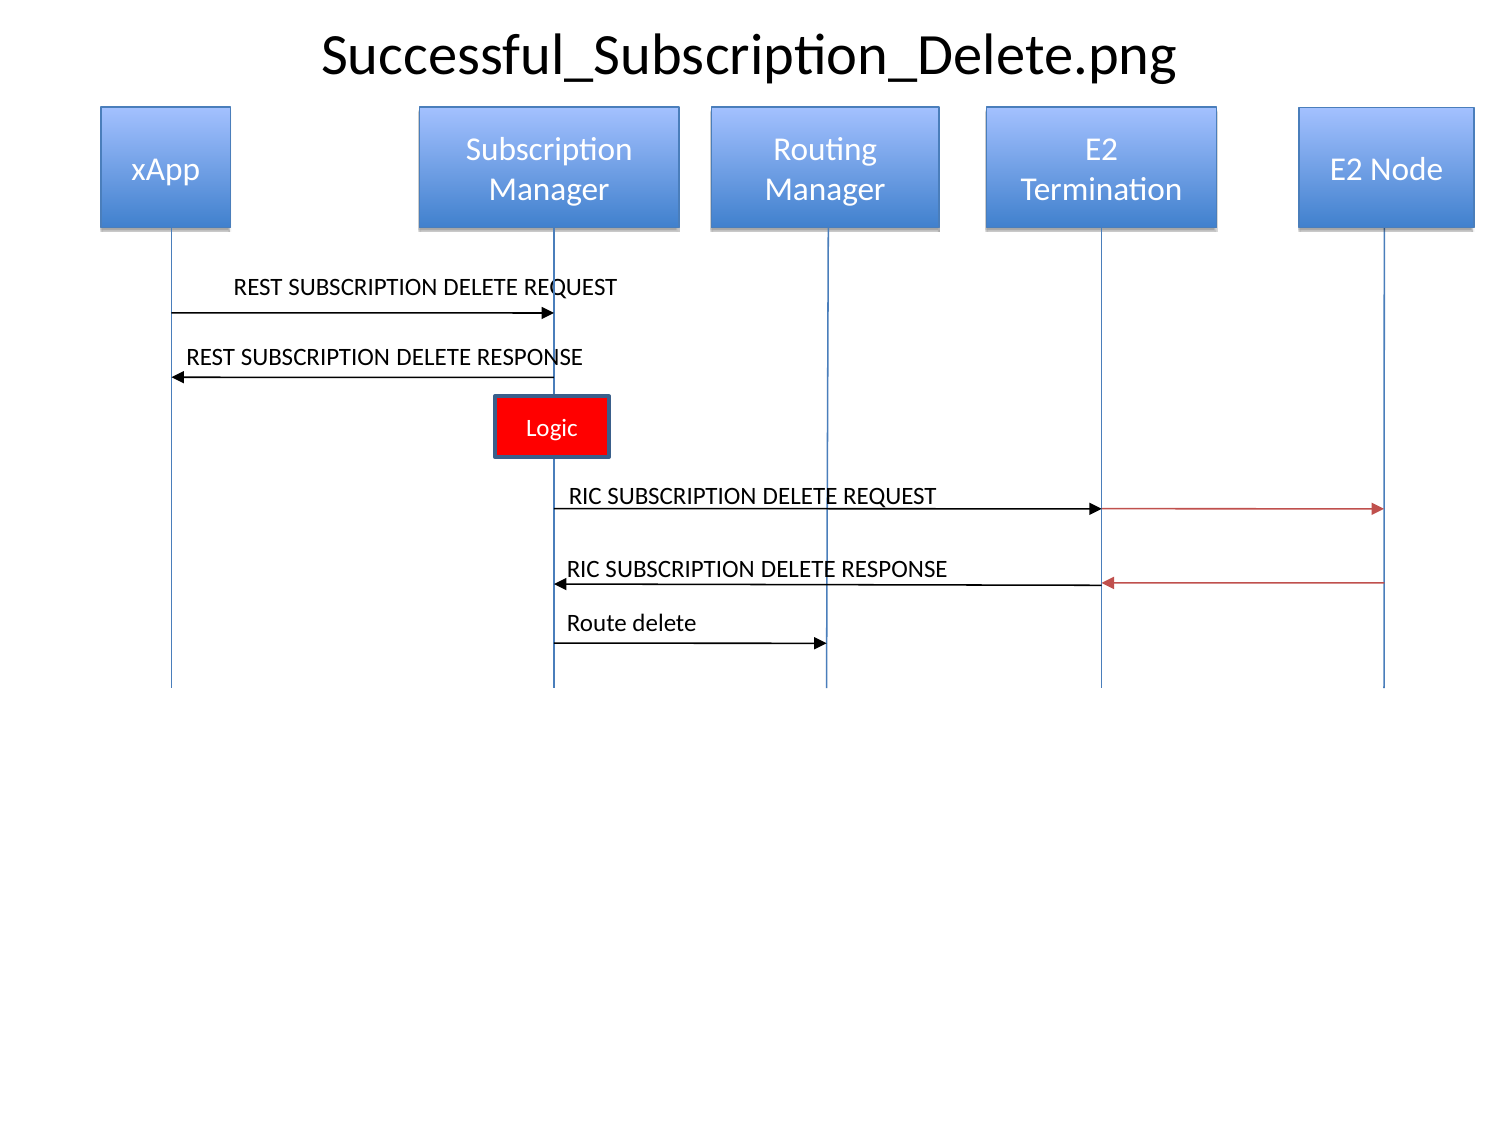

# Successful_Subscription_Delete.png
xApp
Subscription Manager
Routing
Manager
E2 Termination
E2 Node
REST SUBSCRIPTION DELETE REQUEST
REST SUBSCRIPTION DELETE RESPONSE
 Logic
RIC SUBSCRIPTION DELETE REQUEST
RIC SUBSCRIPTION DELETE RESPONSE
Route delete